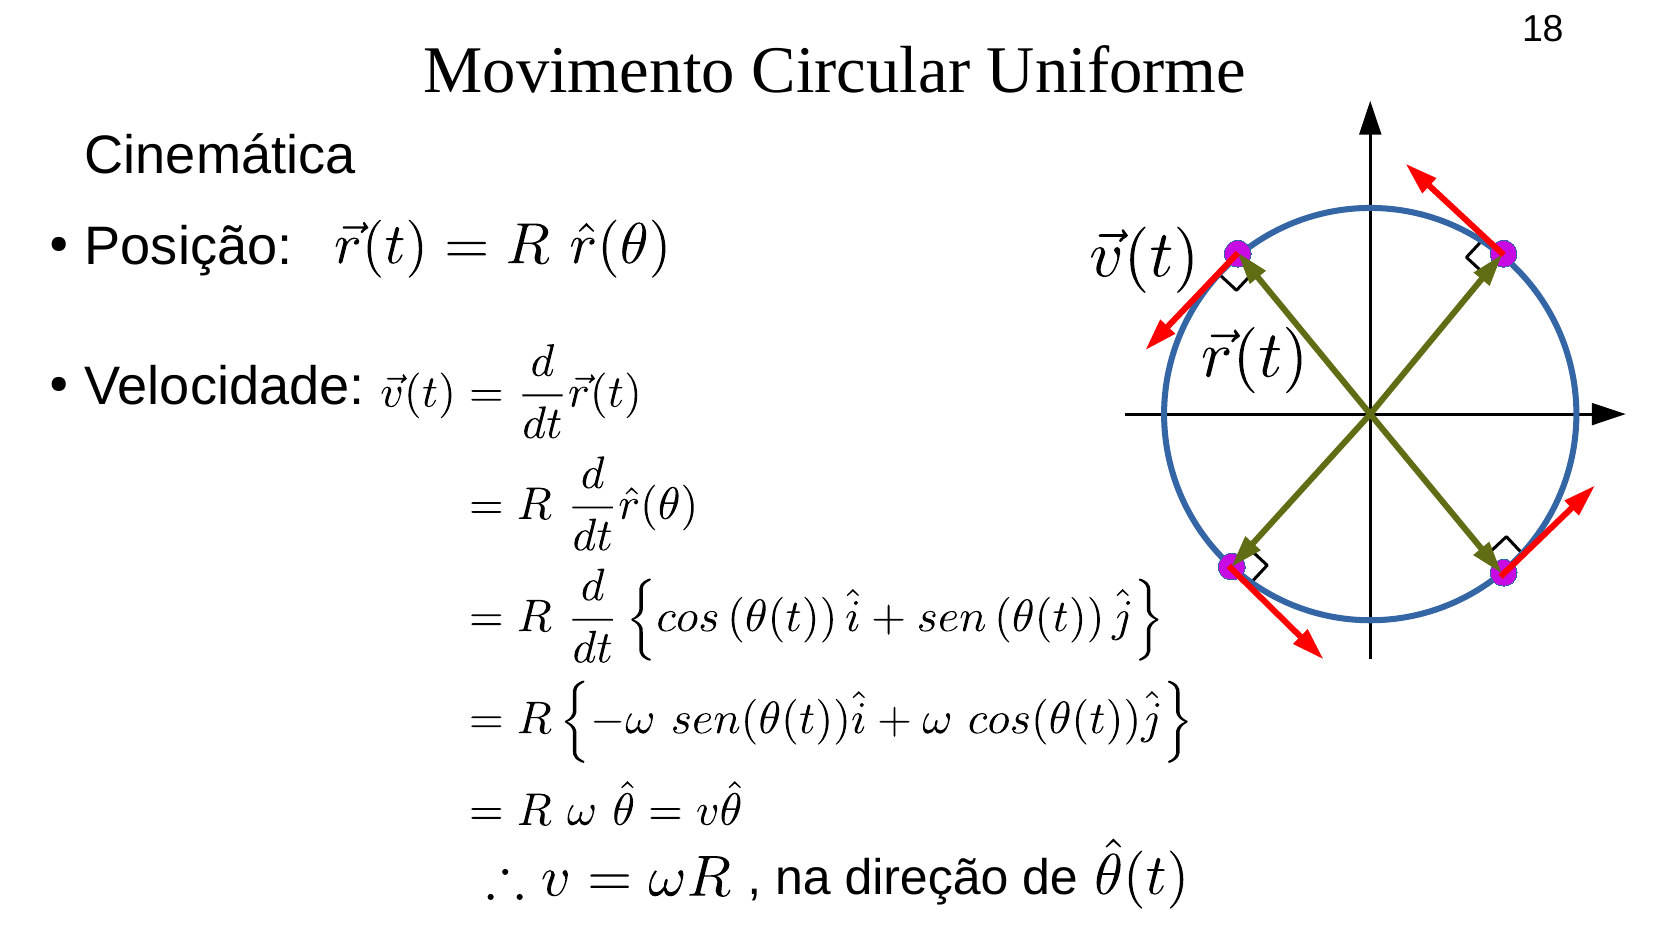

Movimento Circular Uniforme
Cinemática
Posição:
Velocidade:
, na direção de